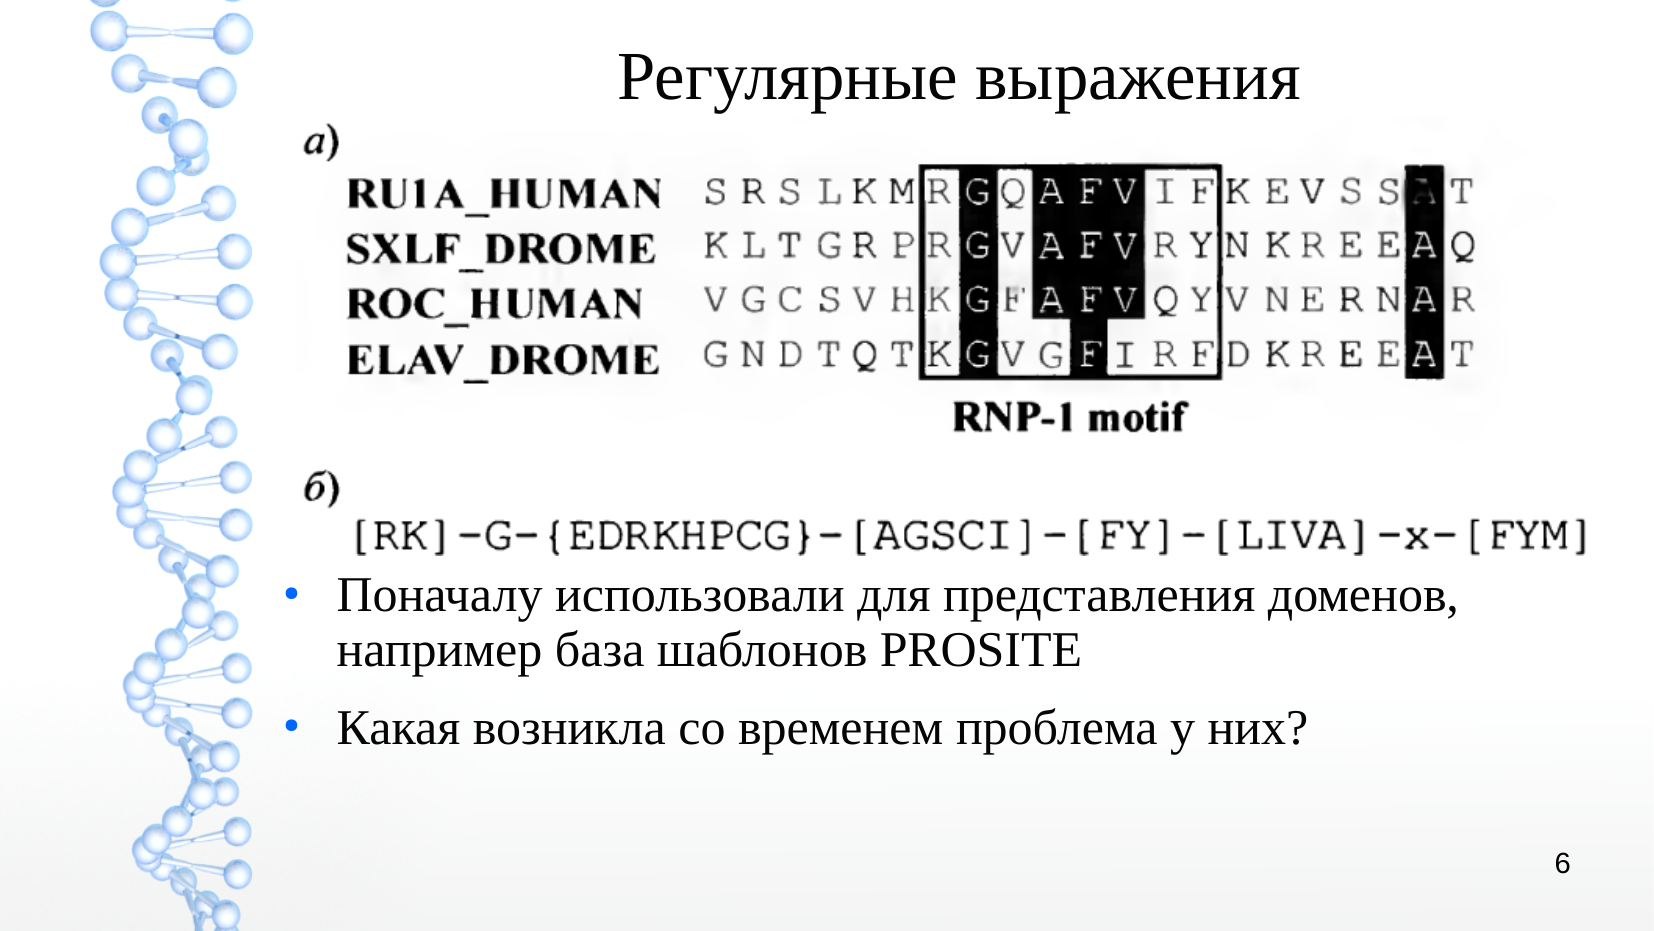

# Регулярные выражения
Поначалу использовали для представления доменов, например база шаблонов PROSITE
Какая возникла со временем проблема у них?
6